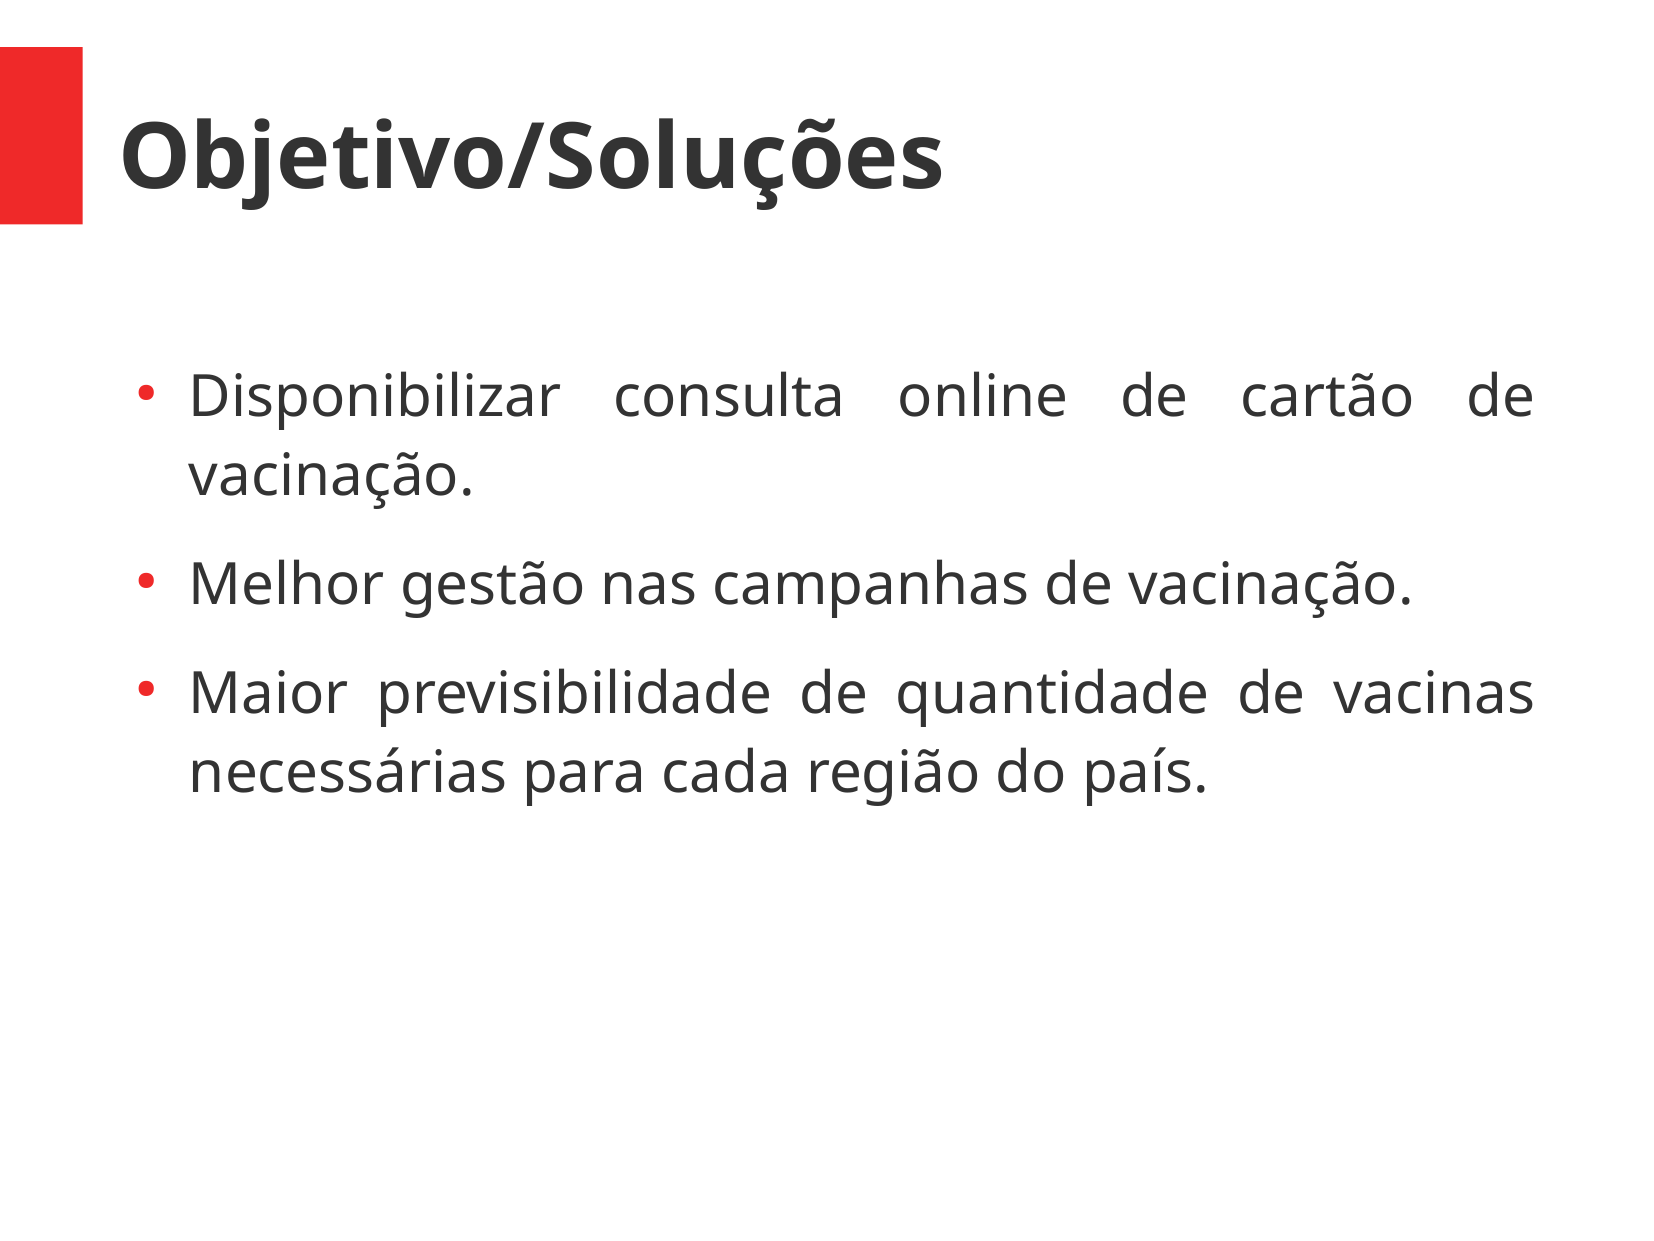

# Objetivo/Soluções
Disponibilizar consulta online de cartão de vacinação.
Melhor gestão nas campanhas de vacinação.
Maior previsibilidade de quantidade de vacinas necessárias para cada região do país.